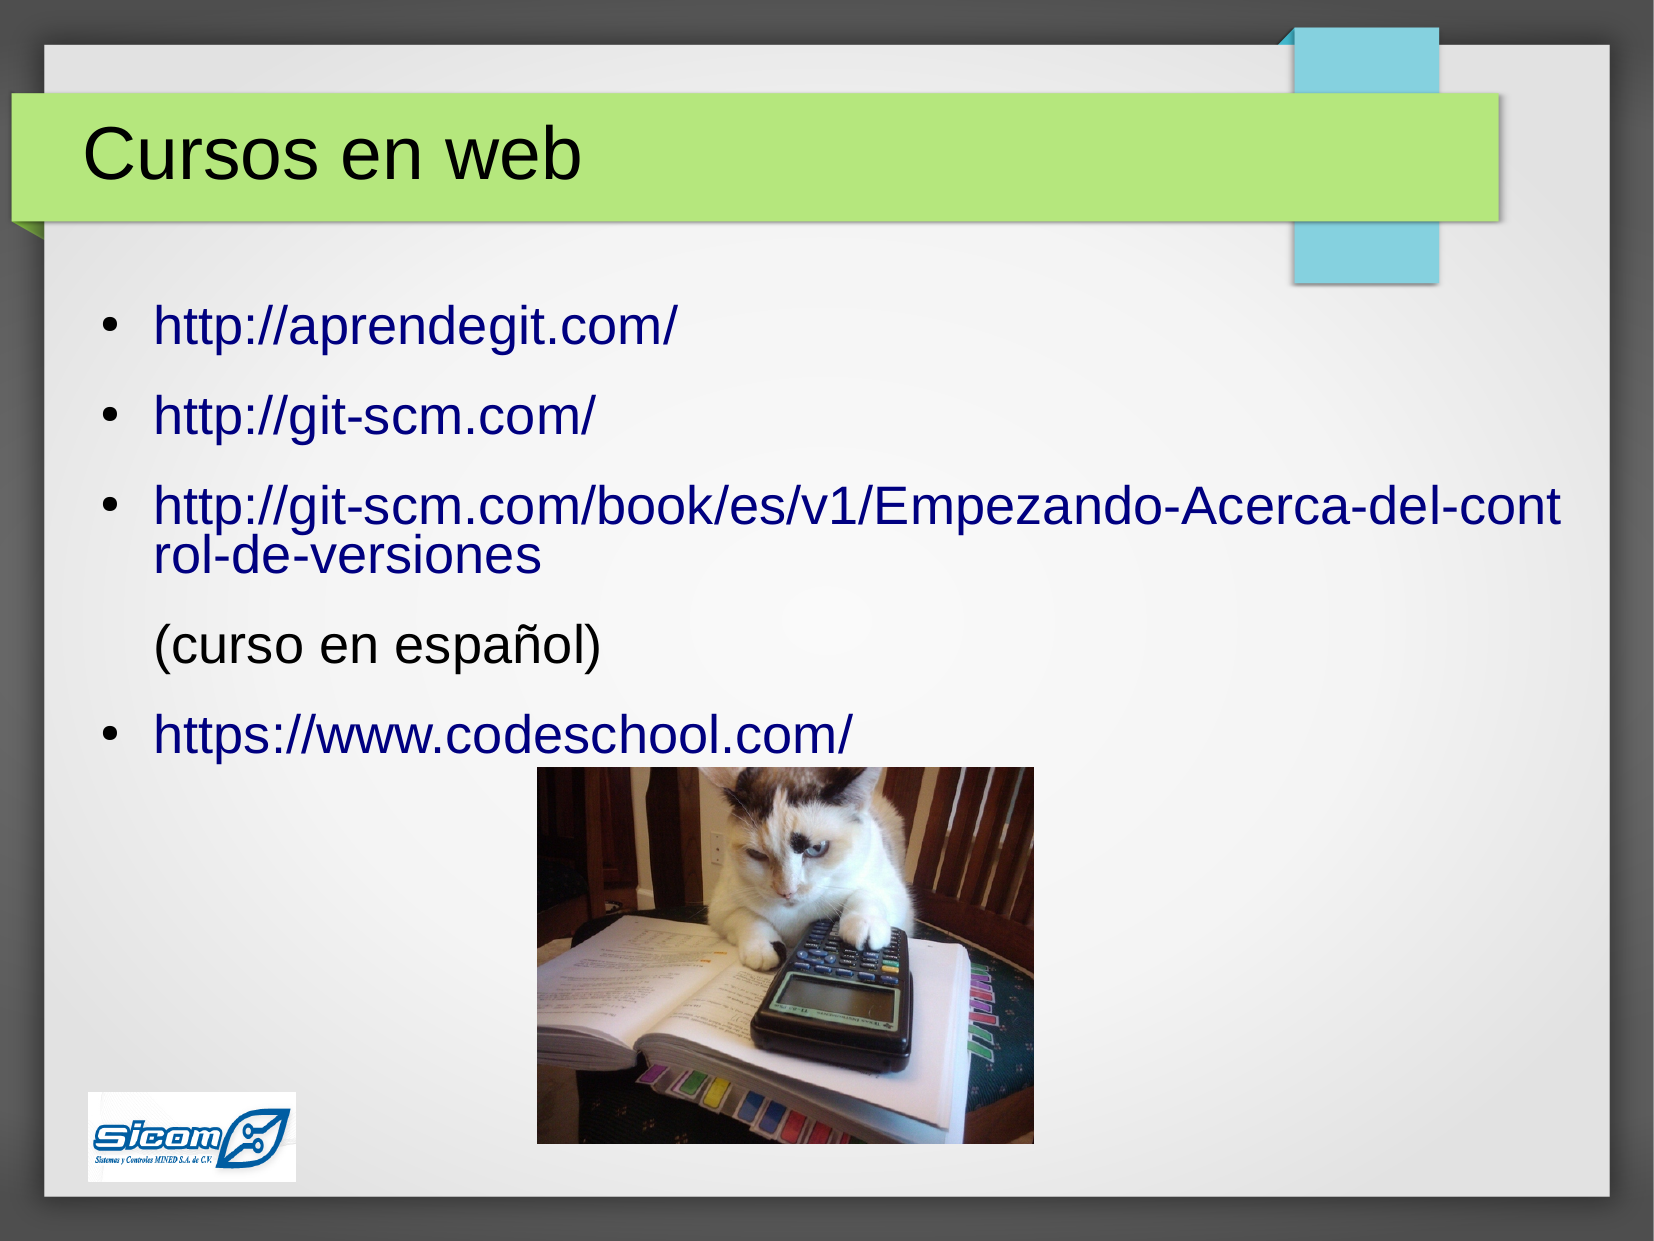

# Cursos en web
http://aprendegit.com/
http://git-scm.com/
http://git-scm.com/book/es/v1/Empezando-Acerca-del-control-de-versiones
(curso en español)
https://www.codeschool.com/